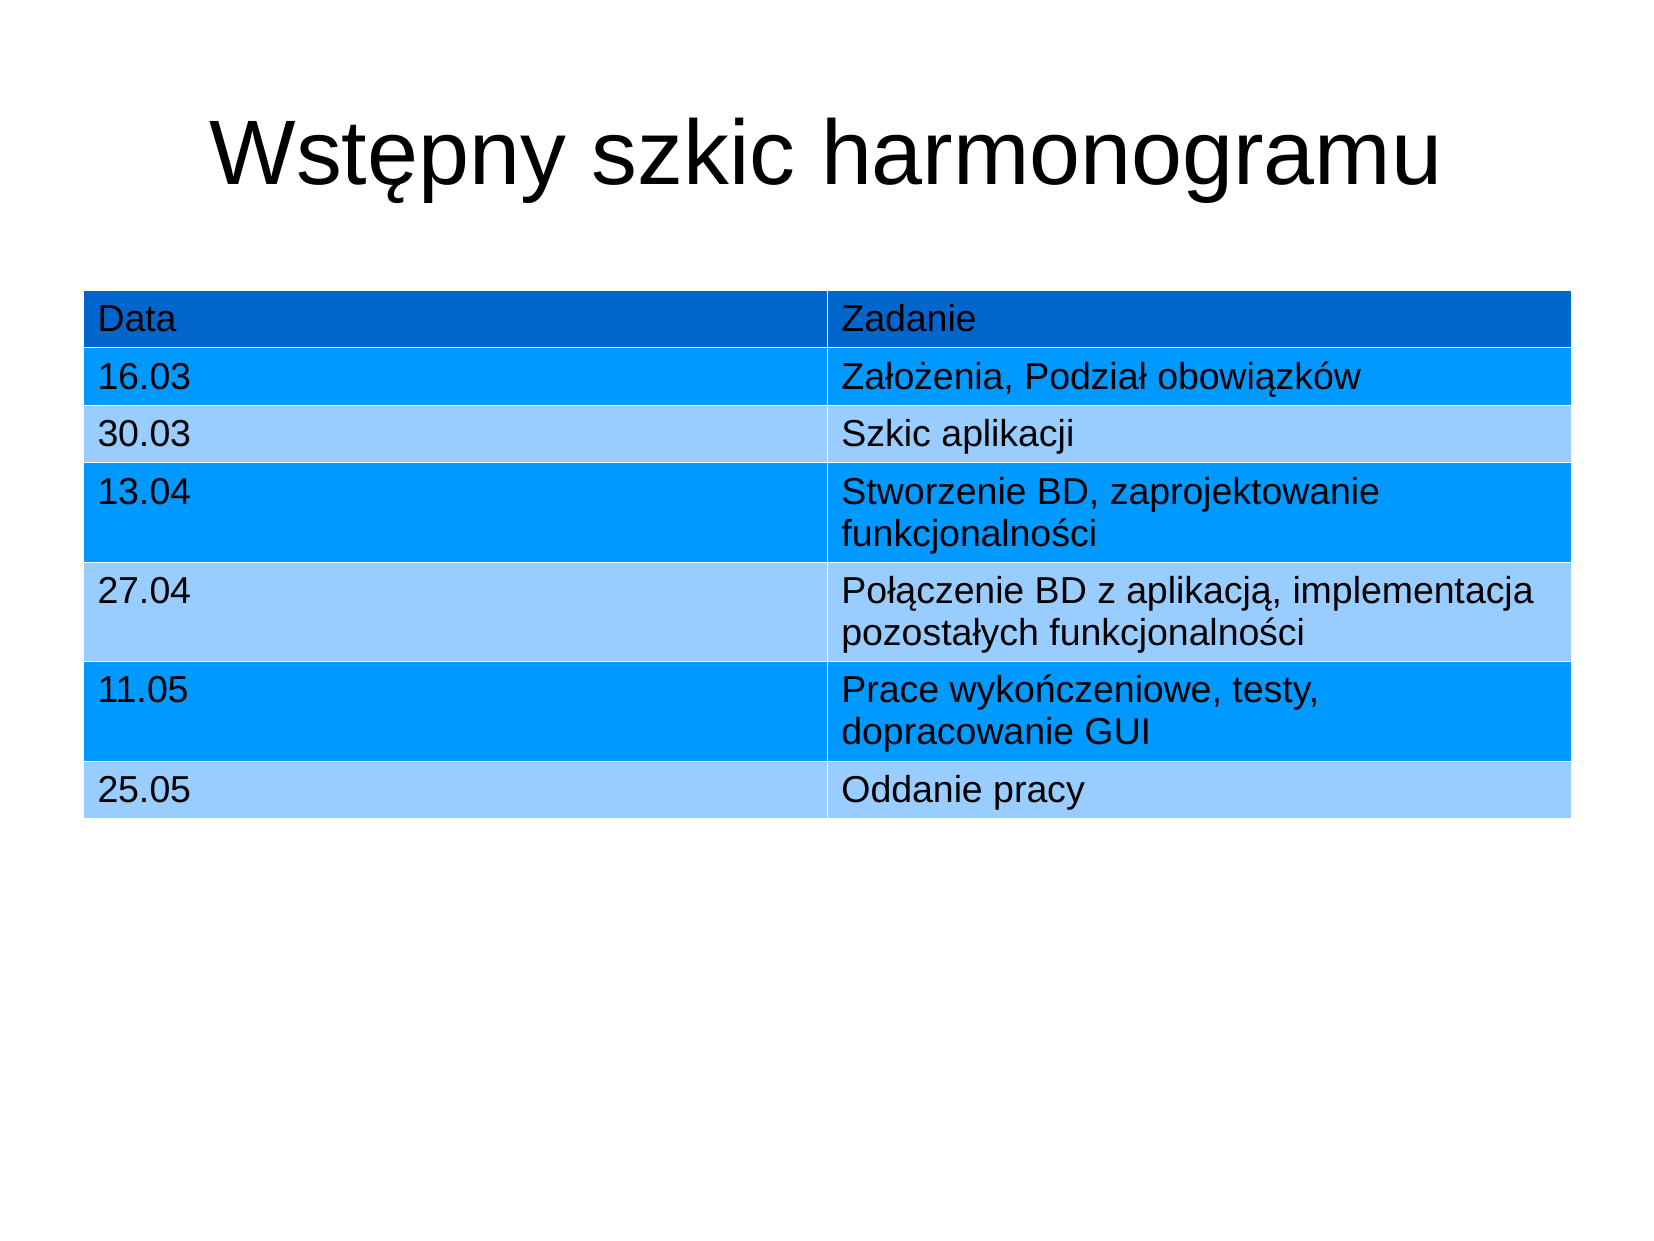

# Wstępny szkic harmonogramu
| Data | Zadanie |
| --- | --- |
| 16.03 | Założenia, Podział obowiązków |
| 30.03 | Szkic aplikacji |
| 13.04 | Stworzenie BD, zaprojektowanie funkcjonalności |
| 27.04 | Połączenie BD z aplikacją, implementacja pozostałych funkcjonalności |
| 11.05 | Prace wykończeniowe, testy, dopracowanie GUI |
| 25.05 | Oddanie pracy |